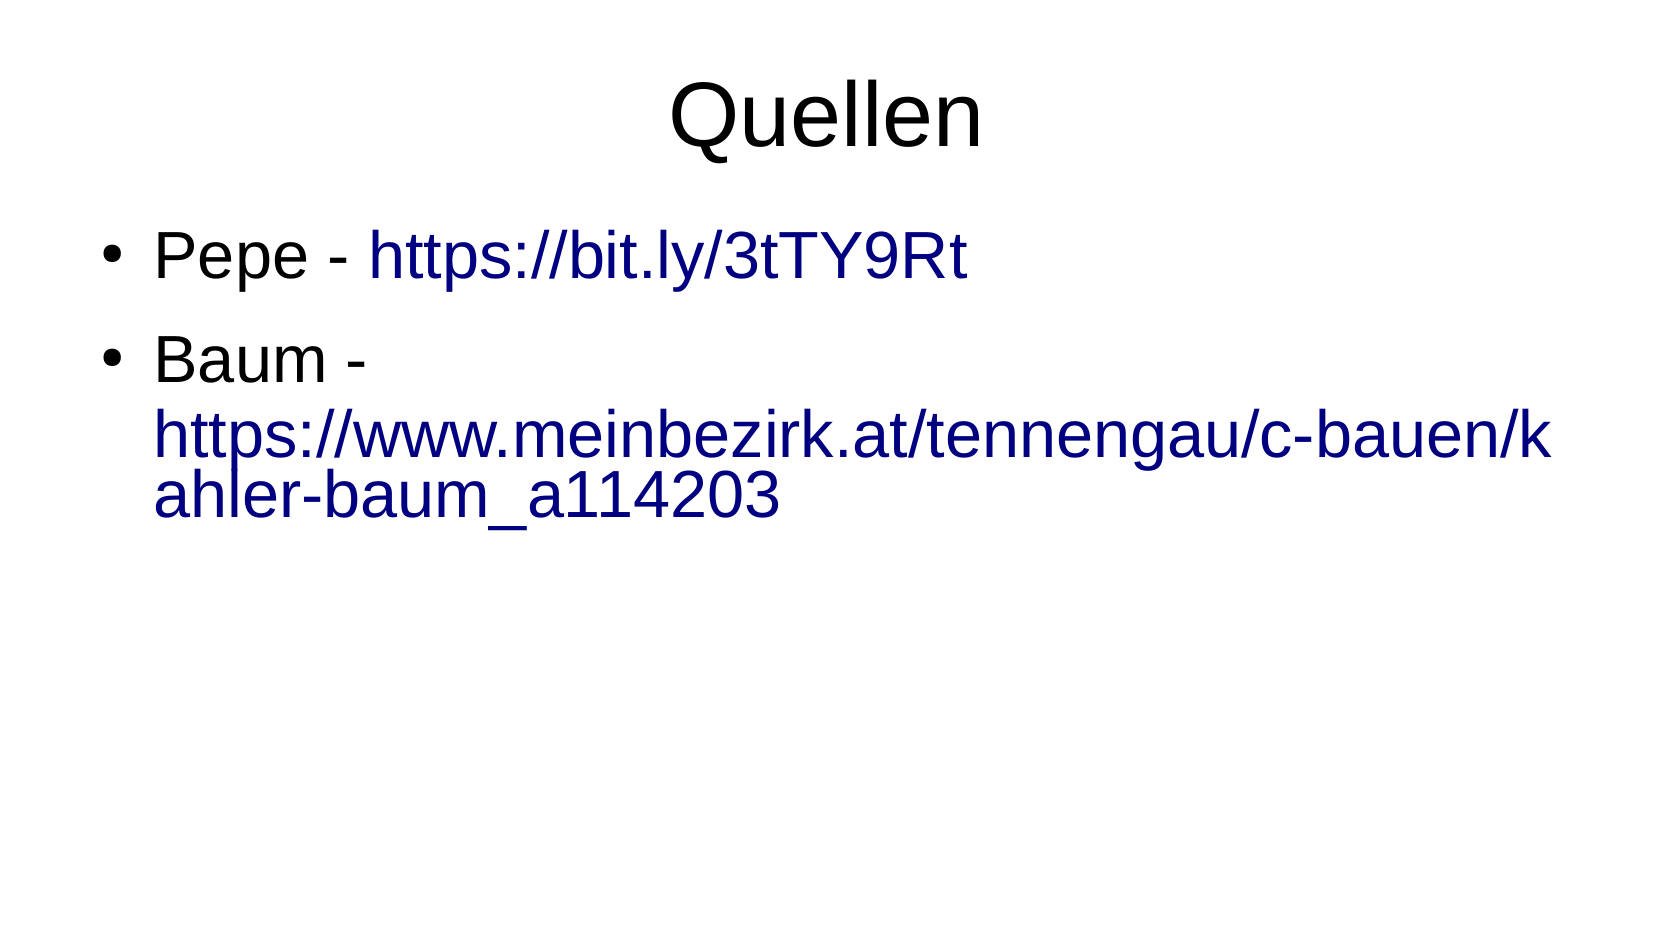

# Quellen
Pepe - https://bit.ly/3tTY9Rt
Baum - https://www.meinbezirk.at/tennengau/c-bauen/kahler-baum_a114203